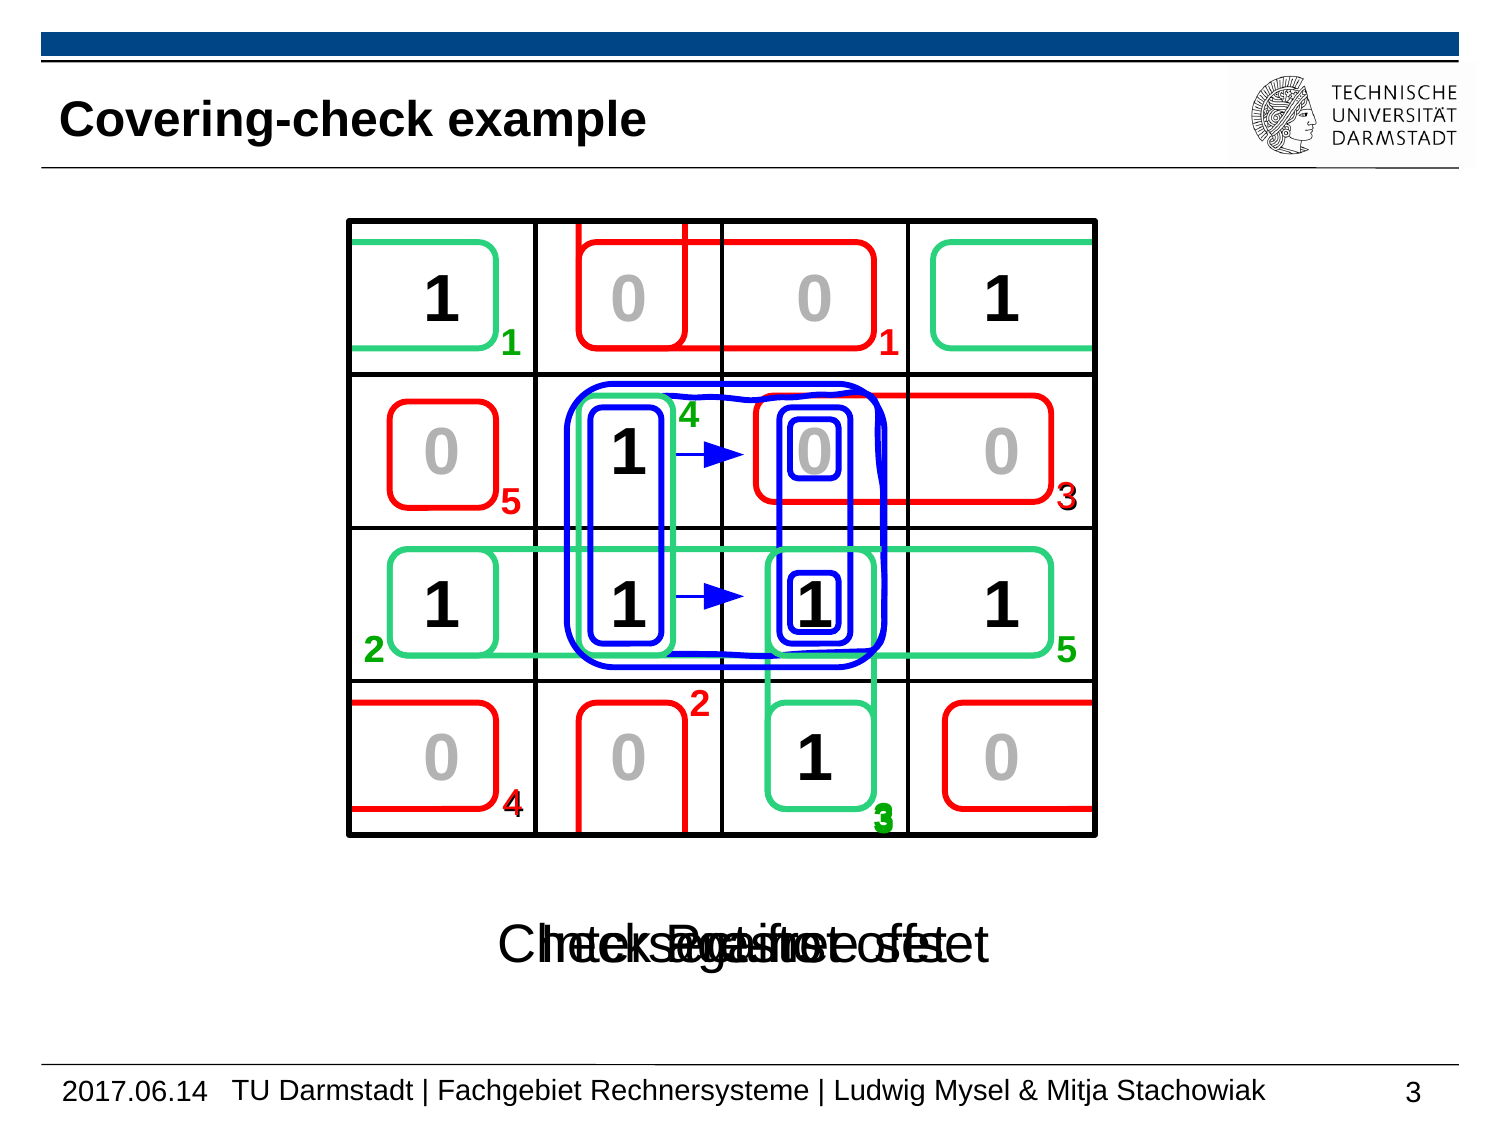

# Covering-check example
 1
 3
 5
 4
 2
| 1 | 0 | 0 | 1 |
| --- | --- | --- | --- |
| 0 | 1 | 0 | 0 |
| 1 | 1 | 1 | 1 |
| 0 | 0 | 1 | 0 |
 1
 4
2
 3
2
 5
 3
Check against offset
Presto
Intersect-free set
TU Darmstadt | Fachgebiet Rechnersysteme | Name